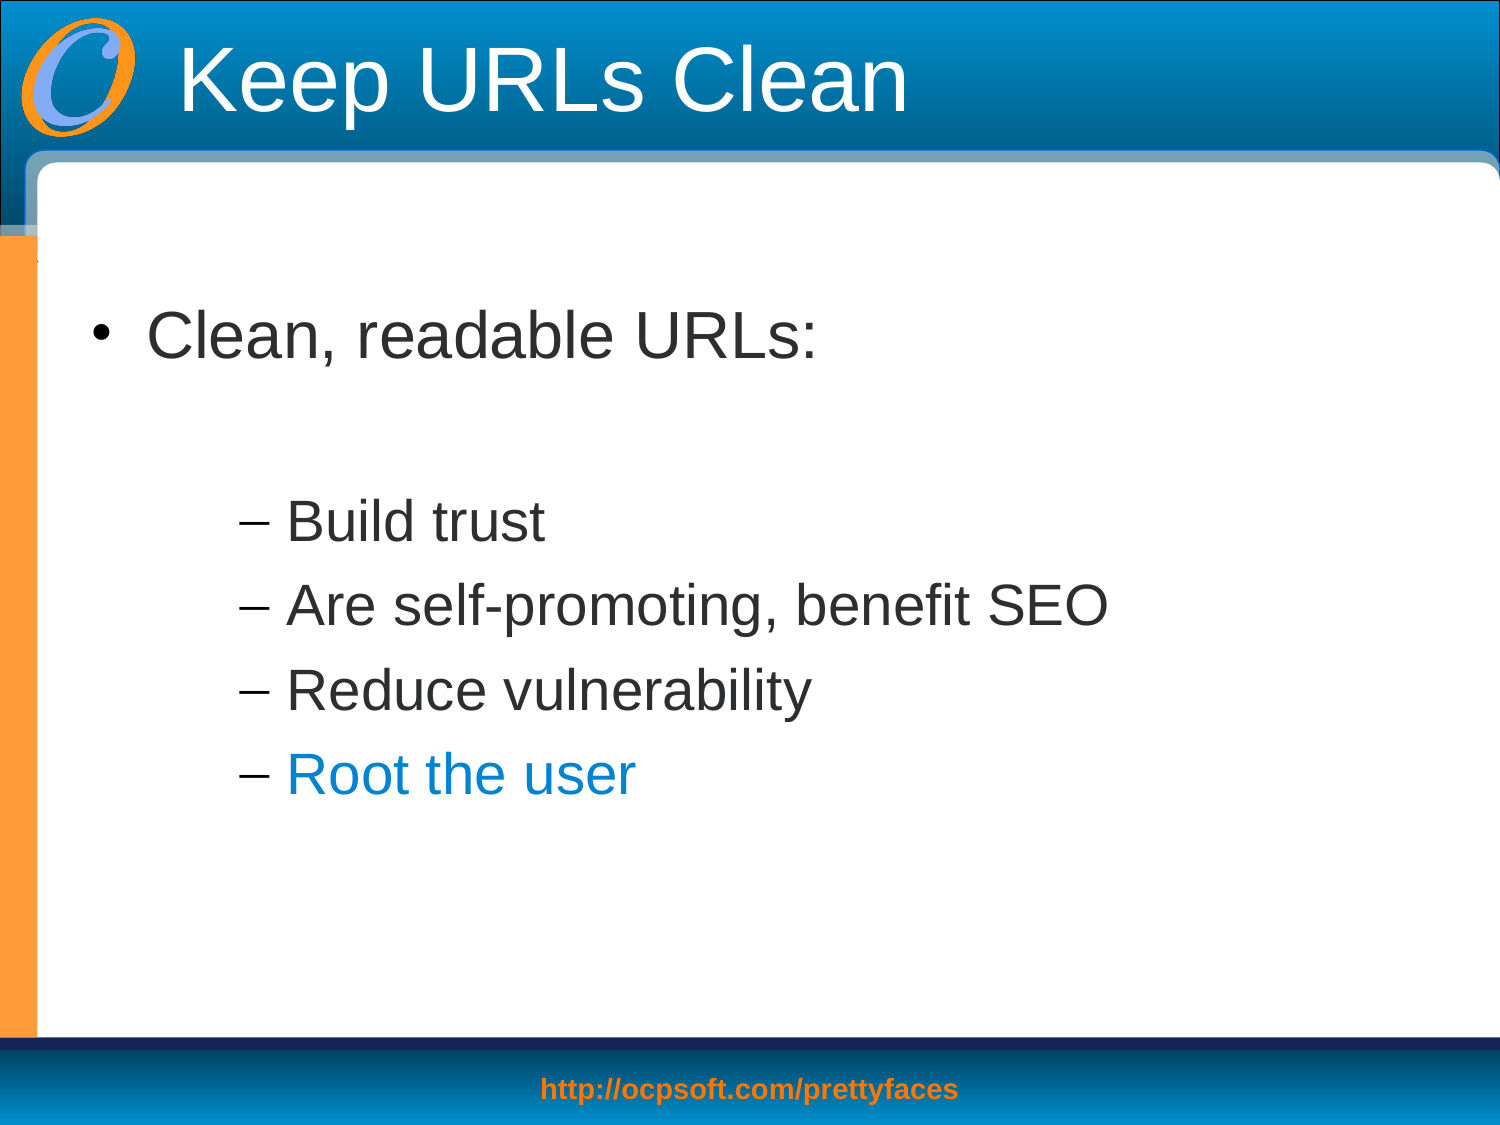

# Keep URLs Clean
Clean, readable URLs:
Build trust
Are self-promoting, benefit SEO
Reduce vulnerability
Root the user